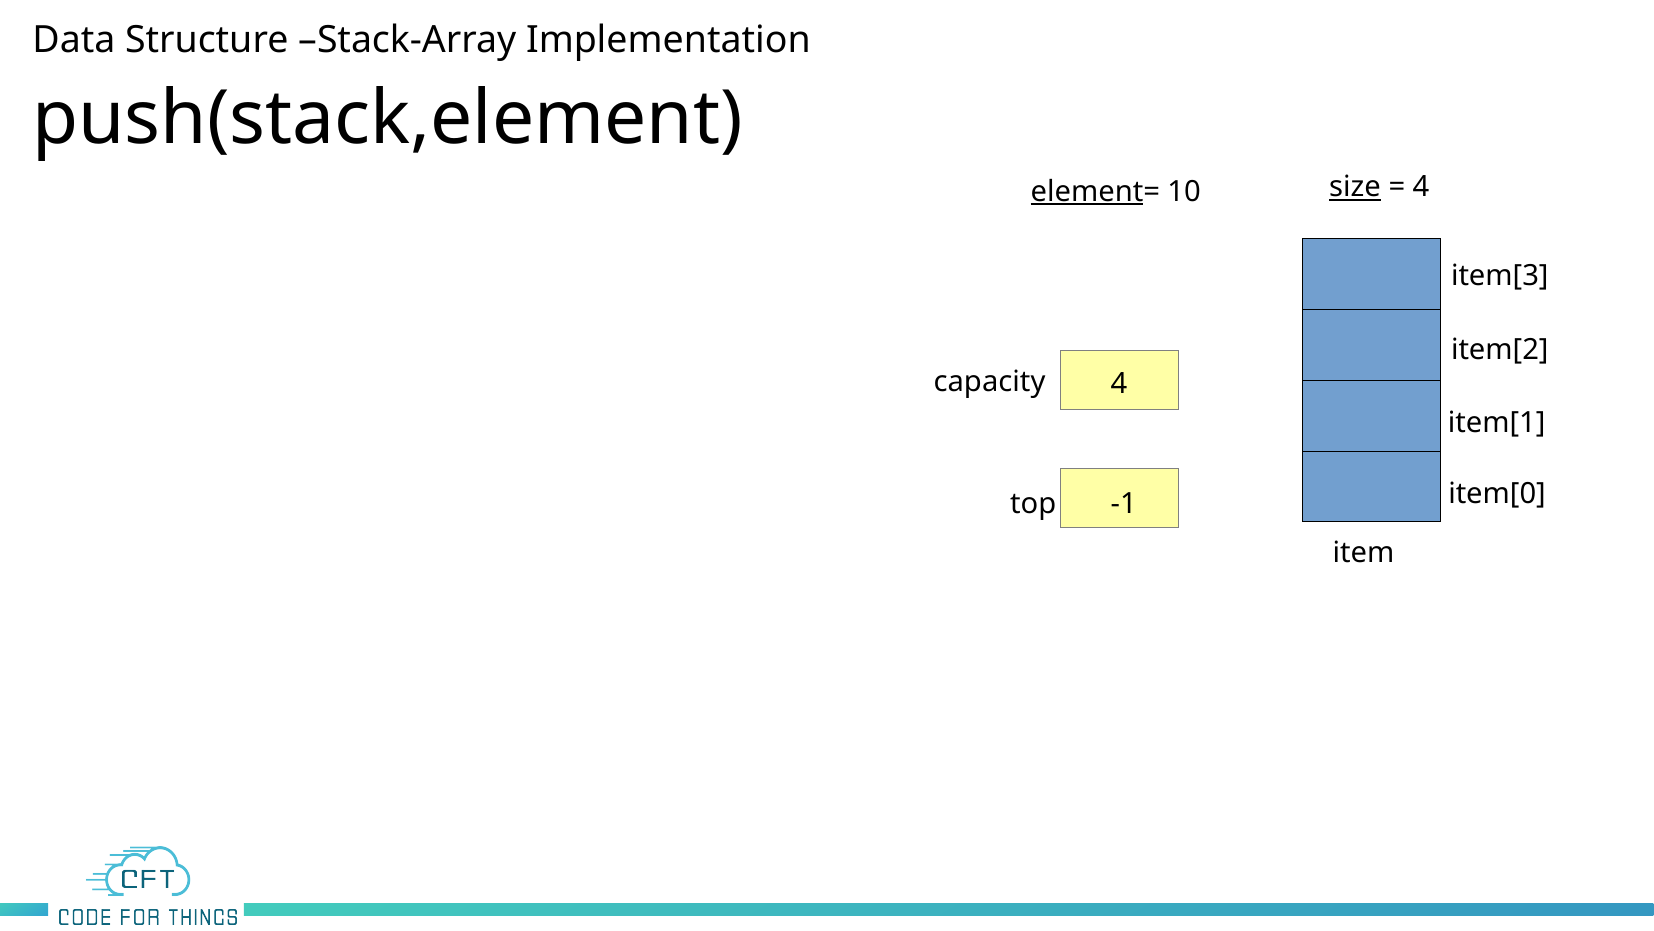

# Data Structure –Stack-Array Implementation push(stack,element)
size = 4
element= 10
item[3]
item[2]
item[1]
item[0]
capacity
4
top
-1
item